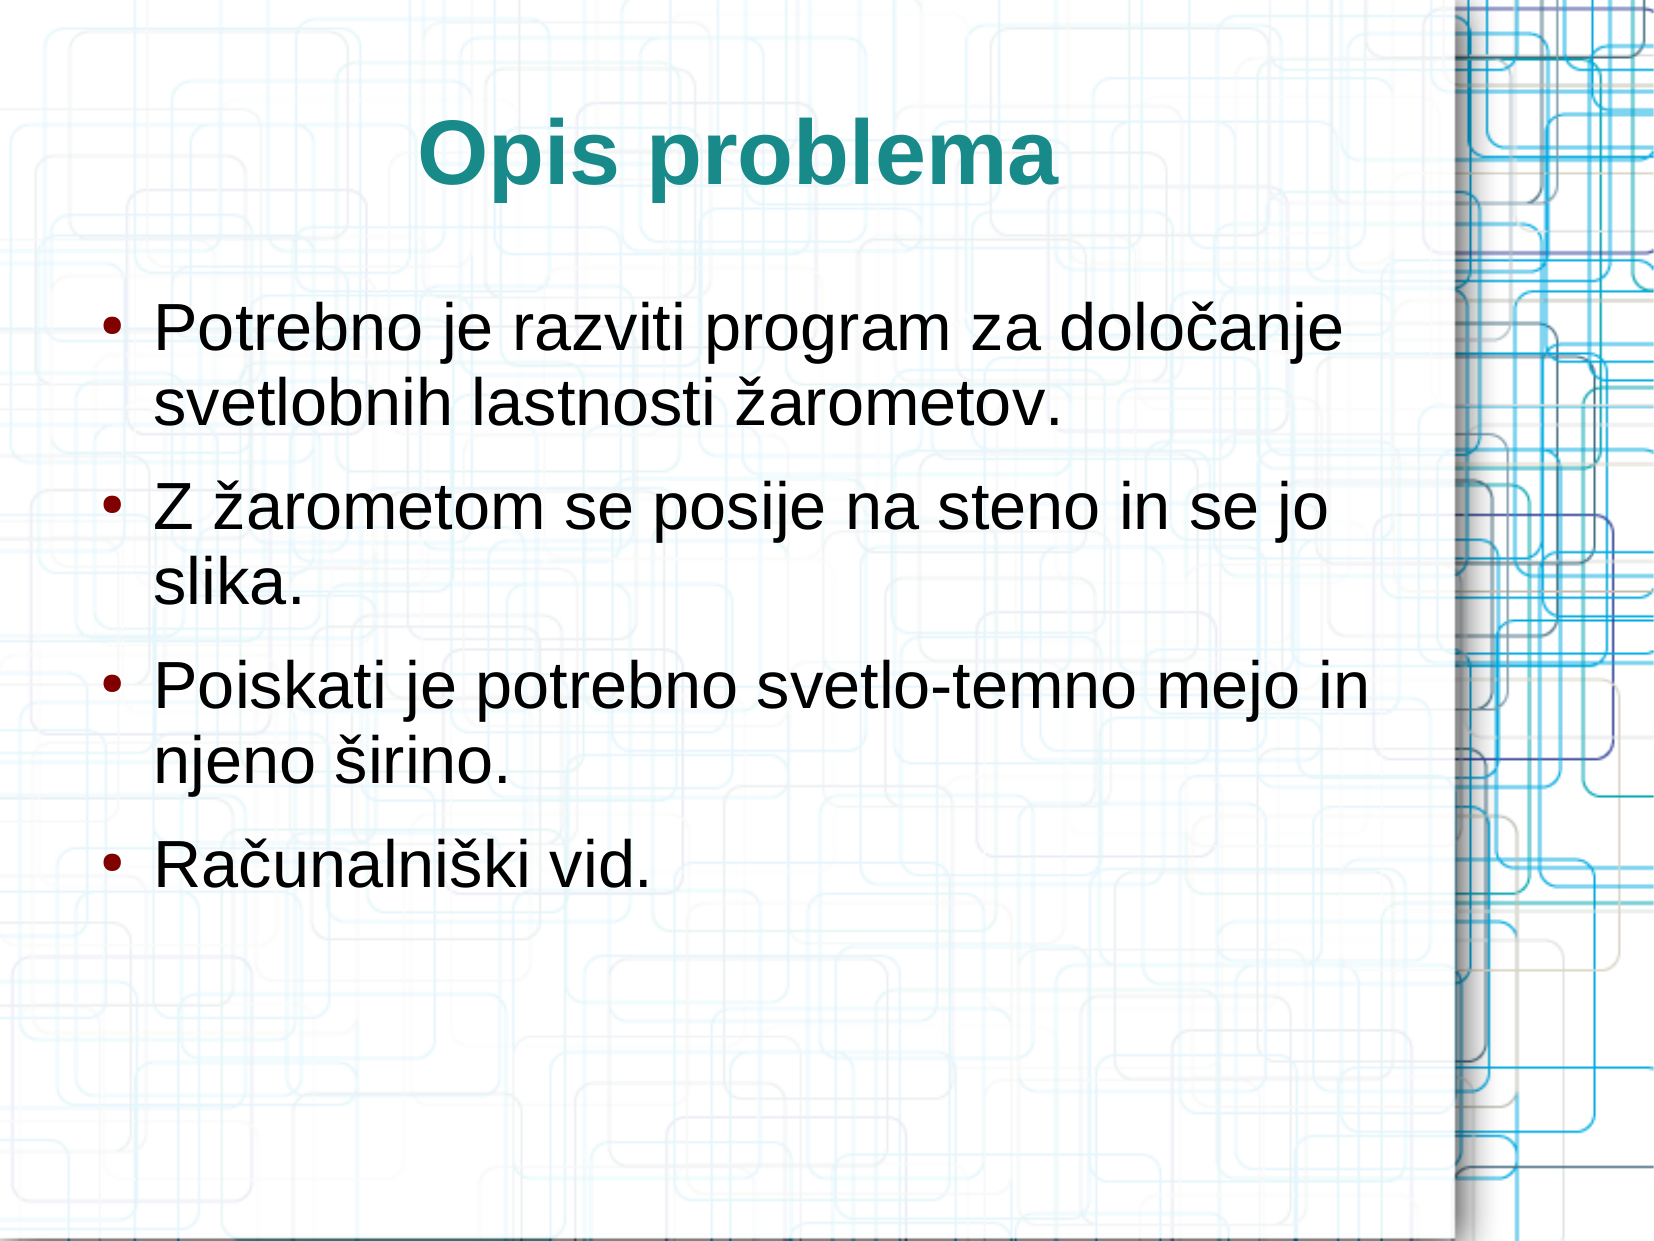

# Opis problema
Potrebno je razviti program za določanje svetlobnih lastnosti žarometov.
Z žarometom se posije na steno in se jo slika.
Poiskati je potrebno svetlo-temno mejo in njeno širino.
Računalniški vid.